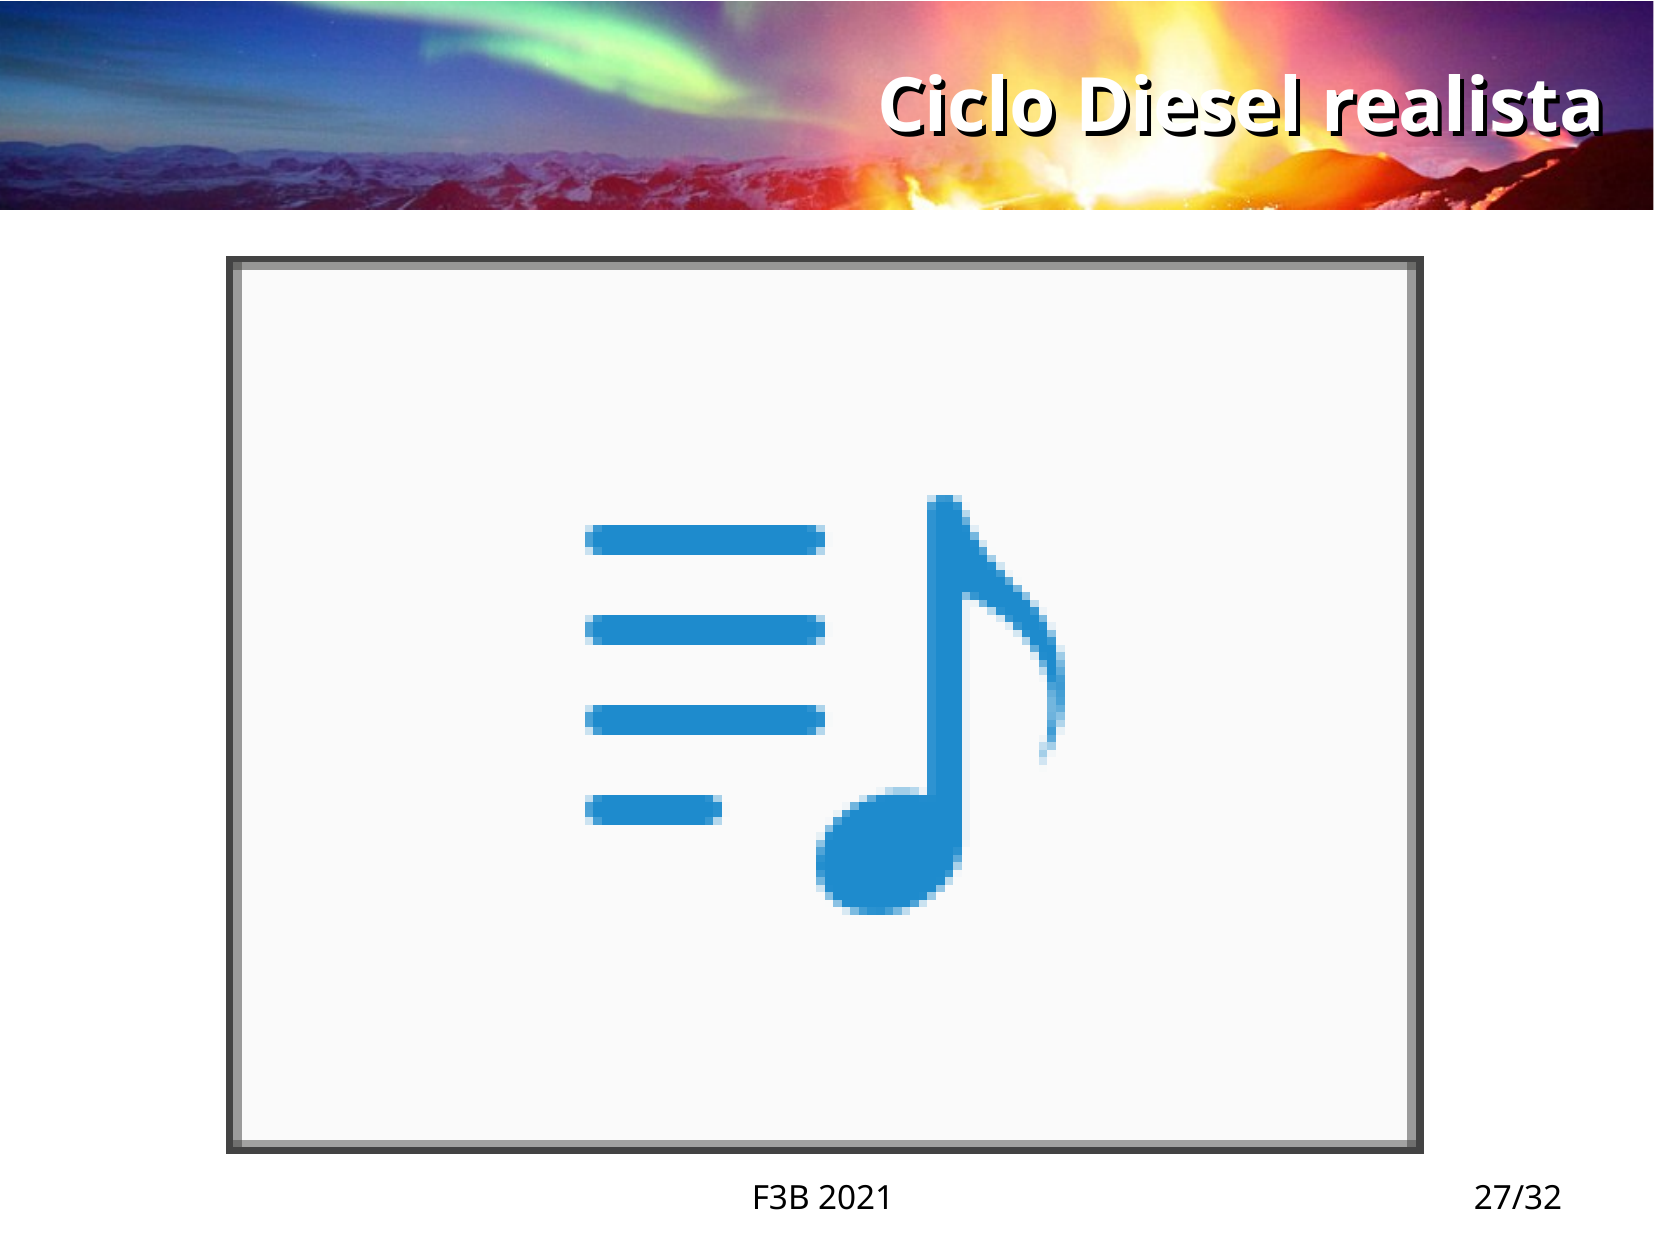

# Ciclo Diesel realista
F3B 2021
27